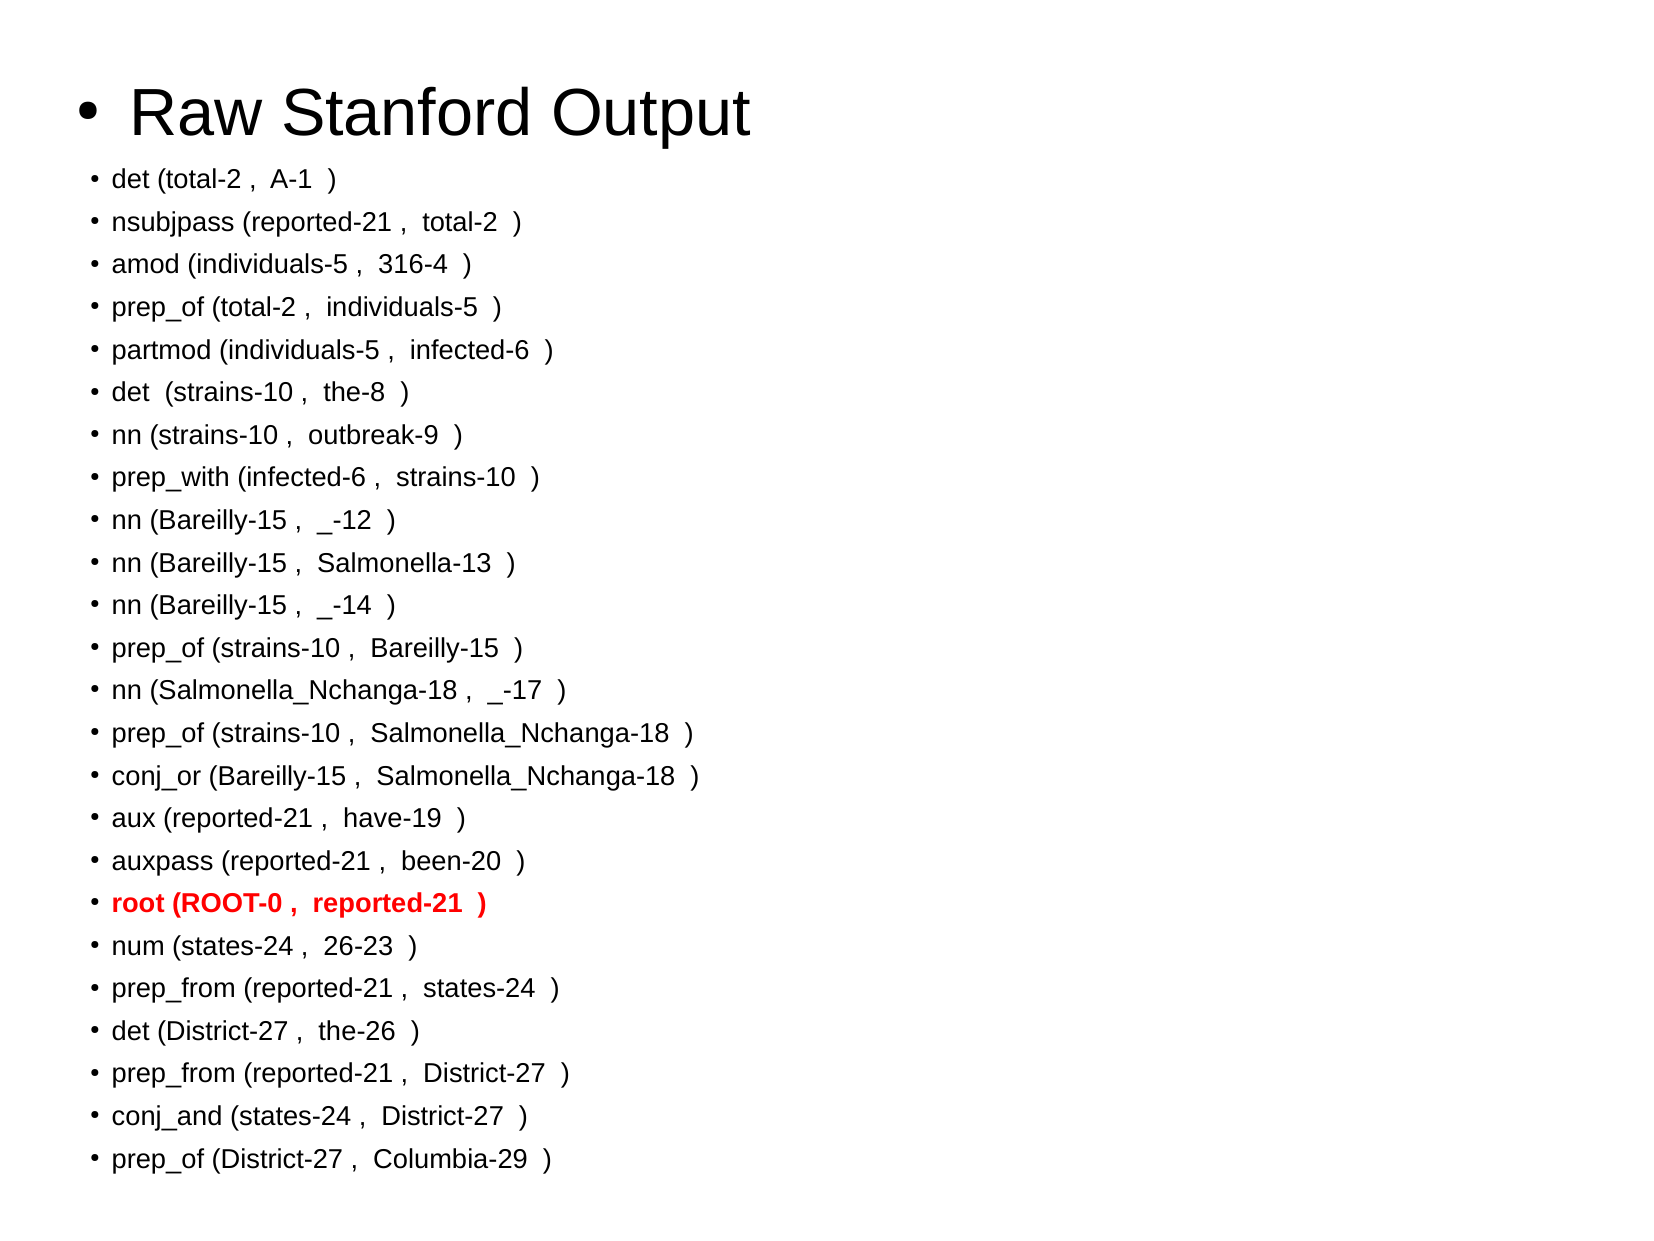

Raw Stanford Output
# det (total-2 , A-1 )
nsubjpass (reported-21 , total-2 )
amod (individuals-5 , 316-4 )
prep_of (total-2 , individuals-5 )
partmod (individuals-5 , infected-6 )
det (strains-10 , the-8 )
nn (strains-10 , outbreak-9 )
prep_with (infected-6 , strains-10 )
nn (Bareilly-15 , _-12 )
nn (Bareilly-15 , Salmonella-13 )
nn (Bareilly-15 , _-14 )
prep_of (strains-10 , Bareilly-15 )
nn (Salmonella_Nchanga-18 , _-17 )
prep_of (strains-10 , Salmonella_Nchanga-18 )
conj_or (Bareilly-15 , Salmonella_Nchanga-18 )
aux (reported-21 , have-19 )
auxpass (reported-21 , been-20 )
root (ROOT-0 , reported-21 )
num (states-24 , 26-23 )
prep_from (reported-21 , states-24 )
det (District-27 , the-26 )
prep_from (reported-21 , District-27 )
conj_and (states-24 , District-27 )
prep_of (District-27 , Columbia-29 )